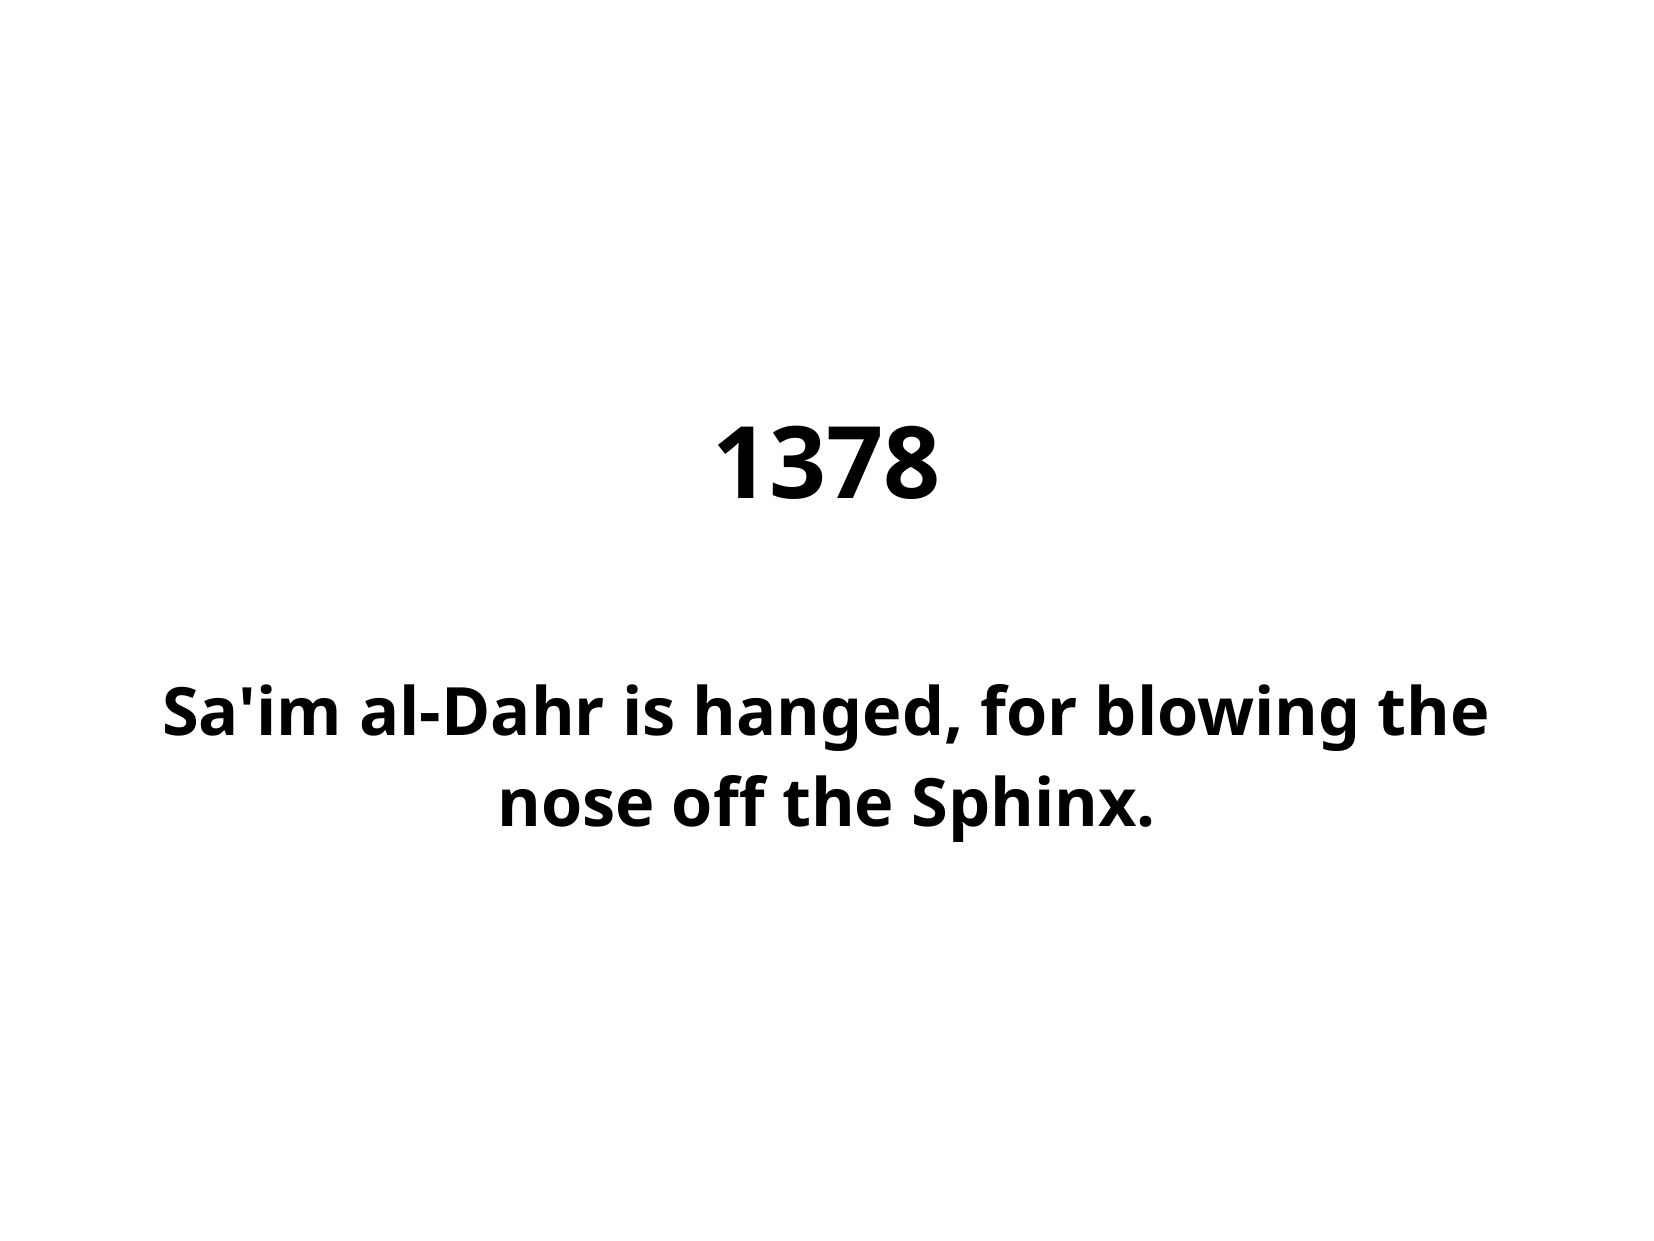

# 1378
Sa'im al-Dahr is hanged, for blowing the nose off the Sphinx.